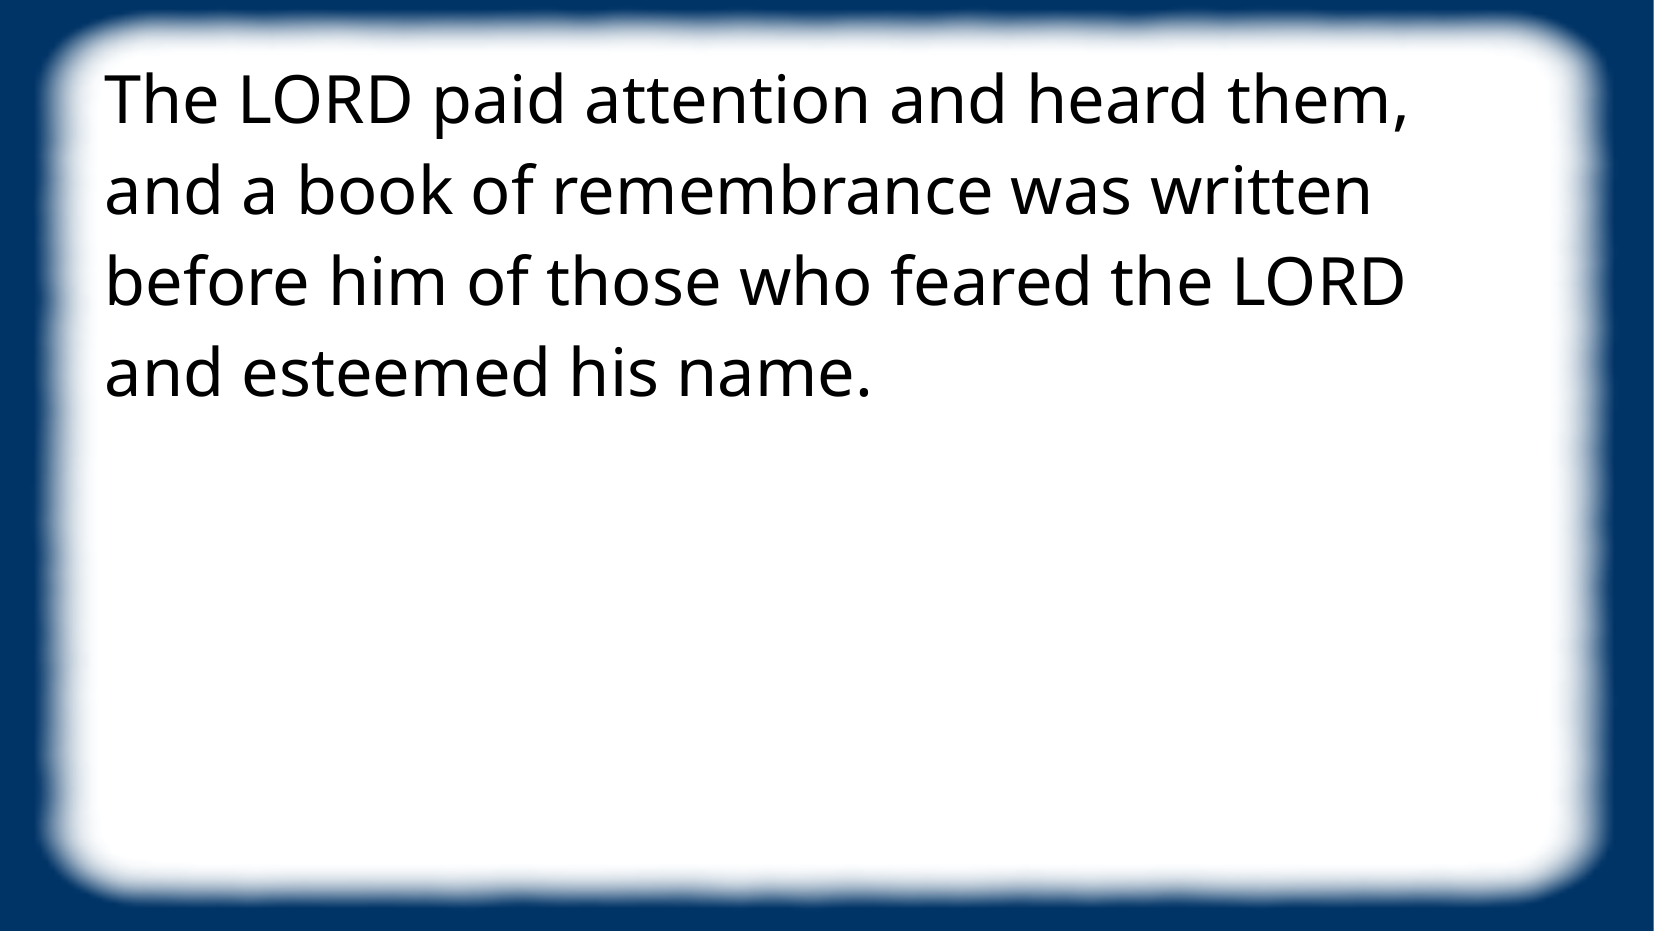

The LORD paid attention and heard them, and a book of remembrance was written before him of those who feared the LORD and esteemed his name.